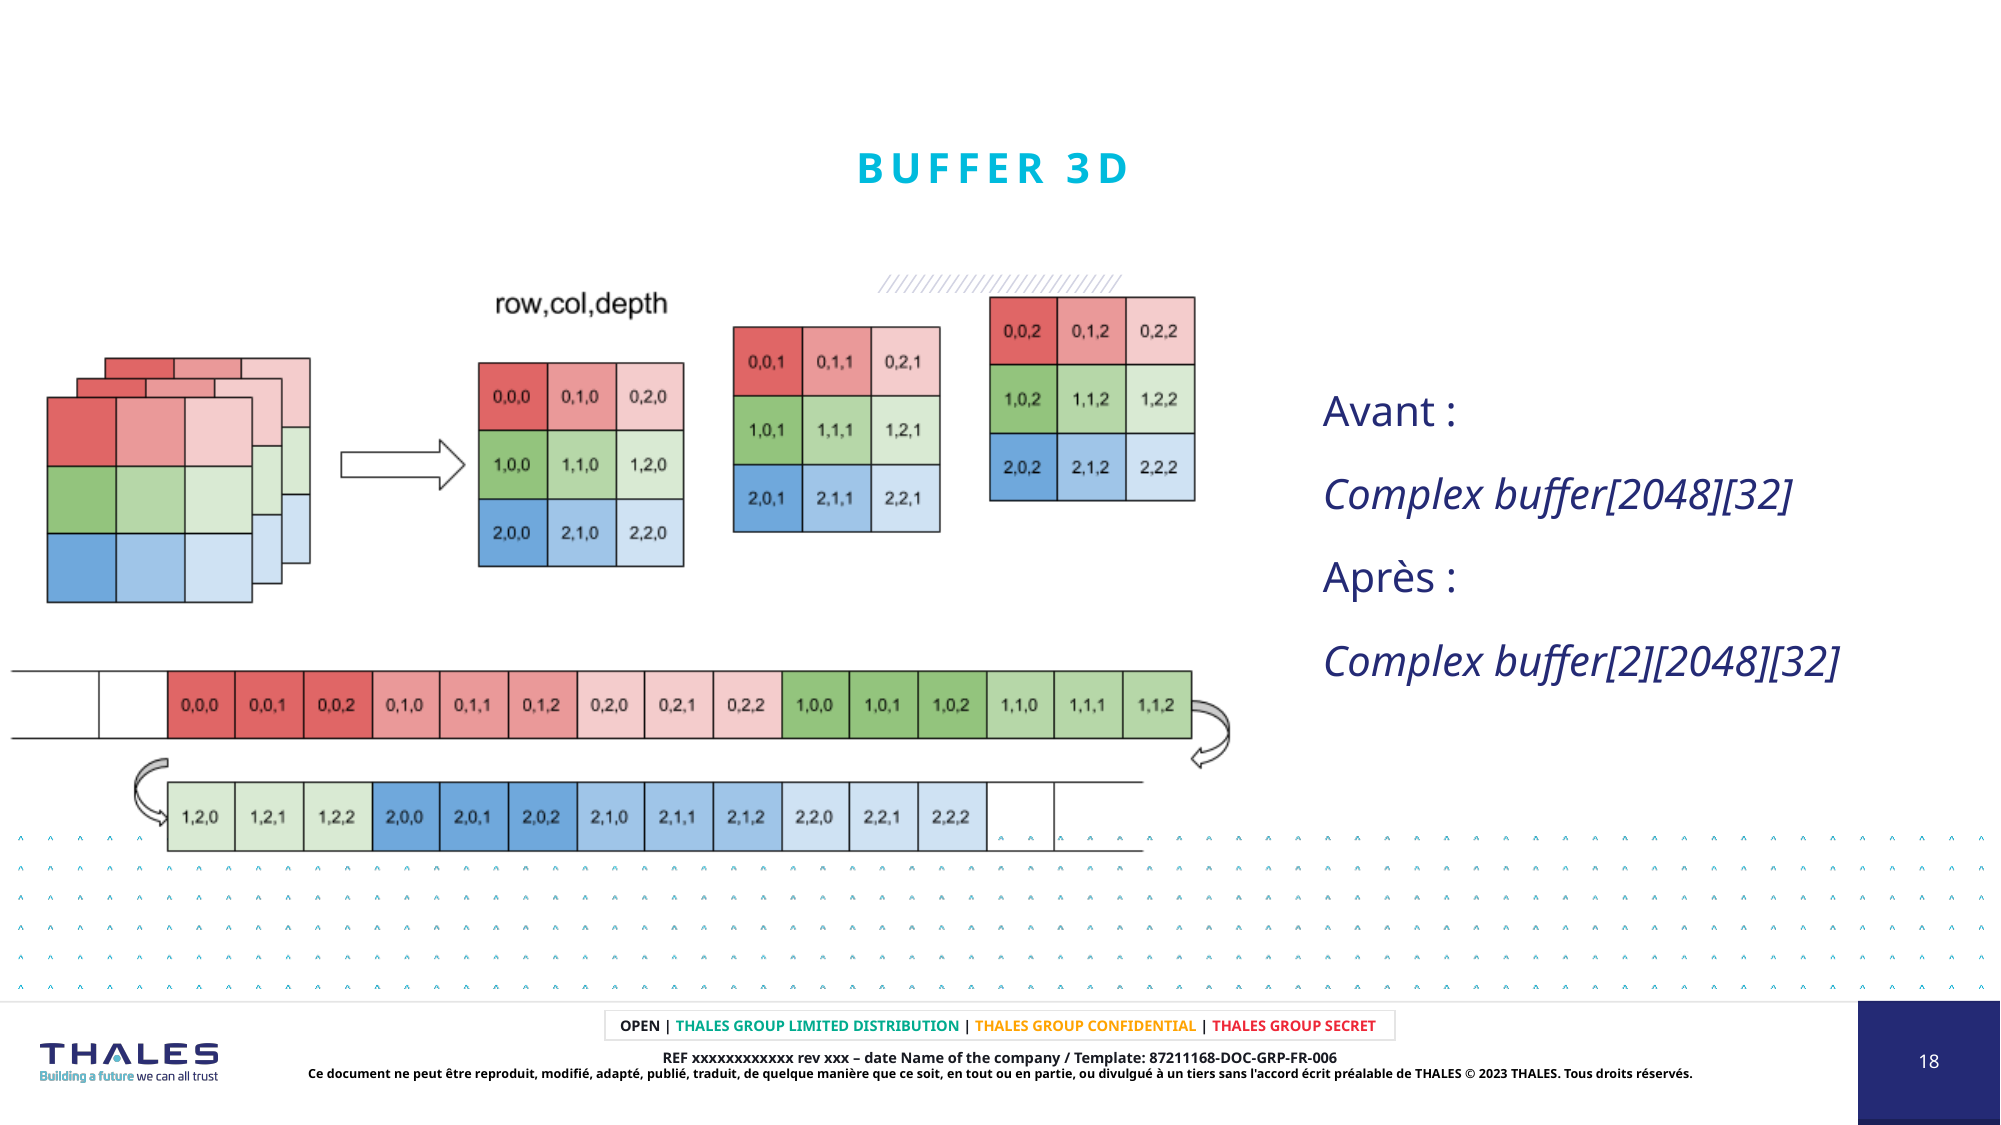

# Buffer 3d
Avant :
Complex buffer[2048][32]
Après :
Complex buffer[2][2048][32]